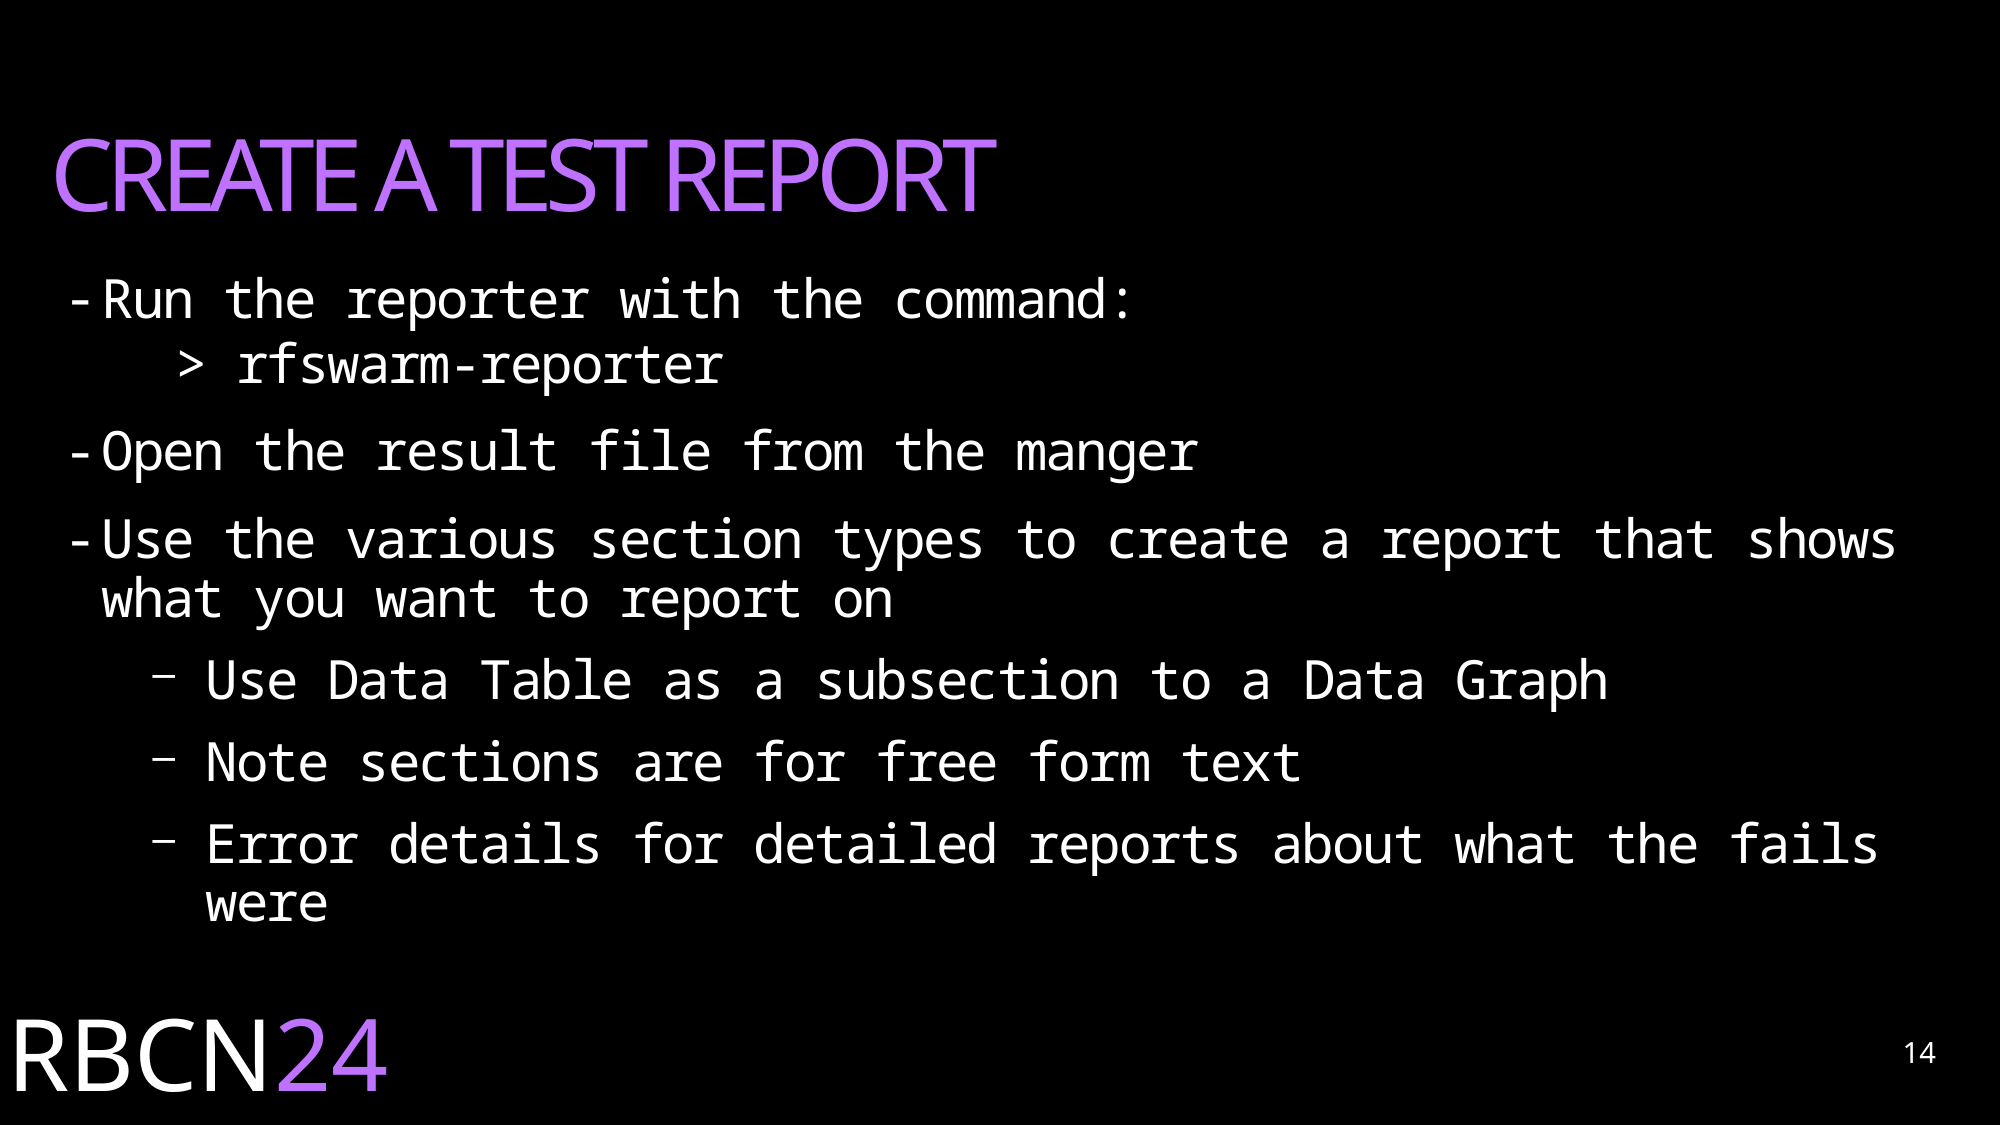

#
Create a Test Report
Run the reporter with the command:
	> rfswarm-reporter
Open the result file from the manger
Use the various section types to create a report that shows what you want to report on
Use Data Table as a subsection to a Data Graph
Note sections are for free form text
Error details for detailed reports about what the fails were
14